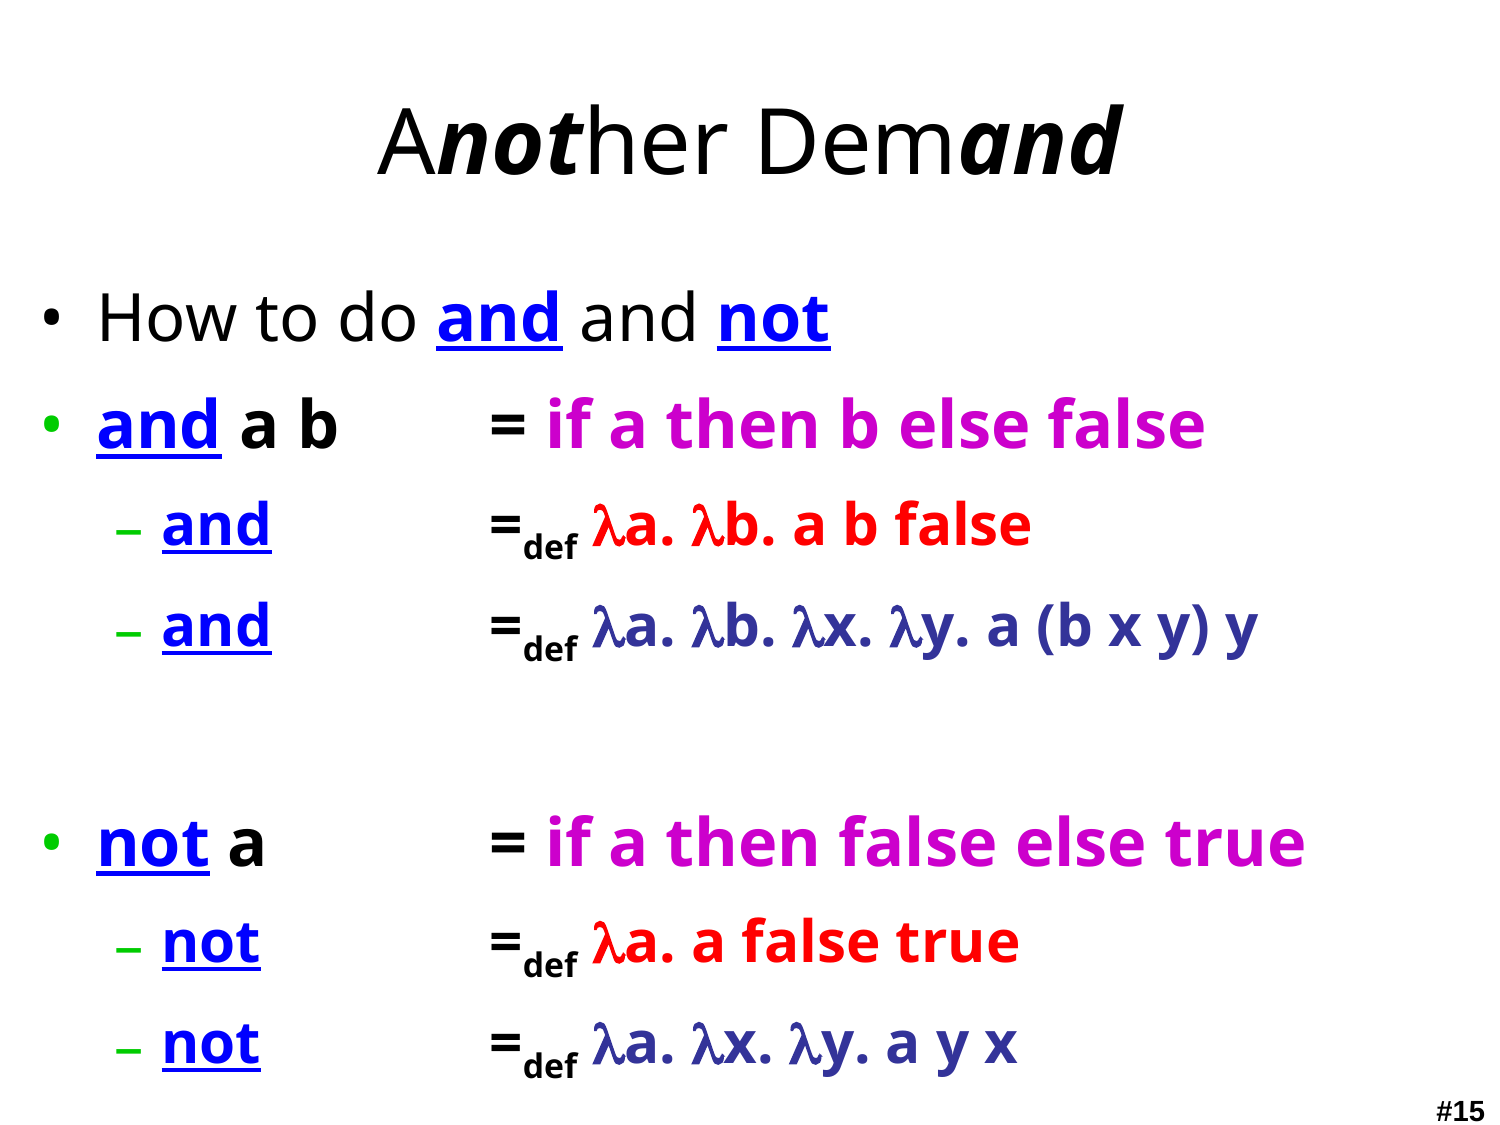

# Another Demand
How to do and and not
and a b		= if a then b else false
and		=def a. b. a b false
and 		=def a. b. x. y. a (b x y) y
not a 		= if a then false else true
not		=def a. a false true
not 		=def a. x. y. a y x
15